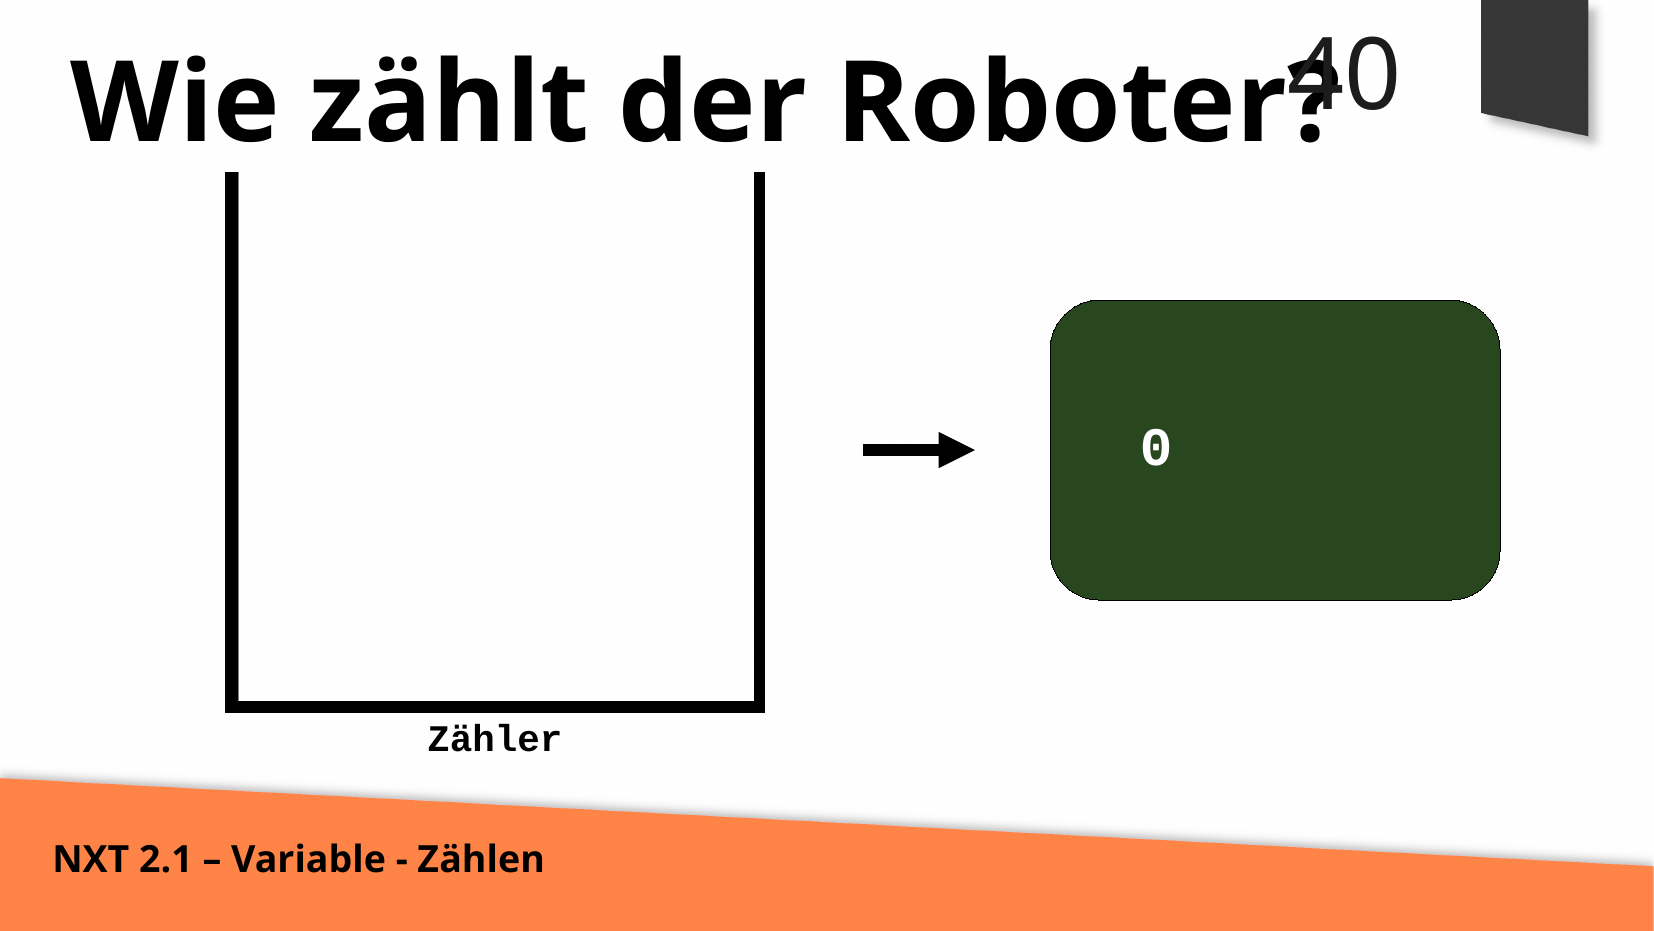

# Wie zählt der Roboter?
0
Zähler
NXT 2.1 – Variable - Zählen